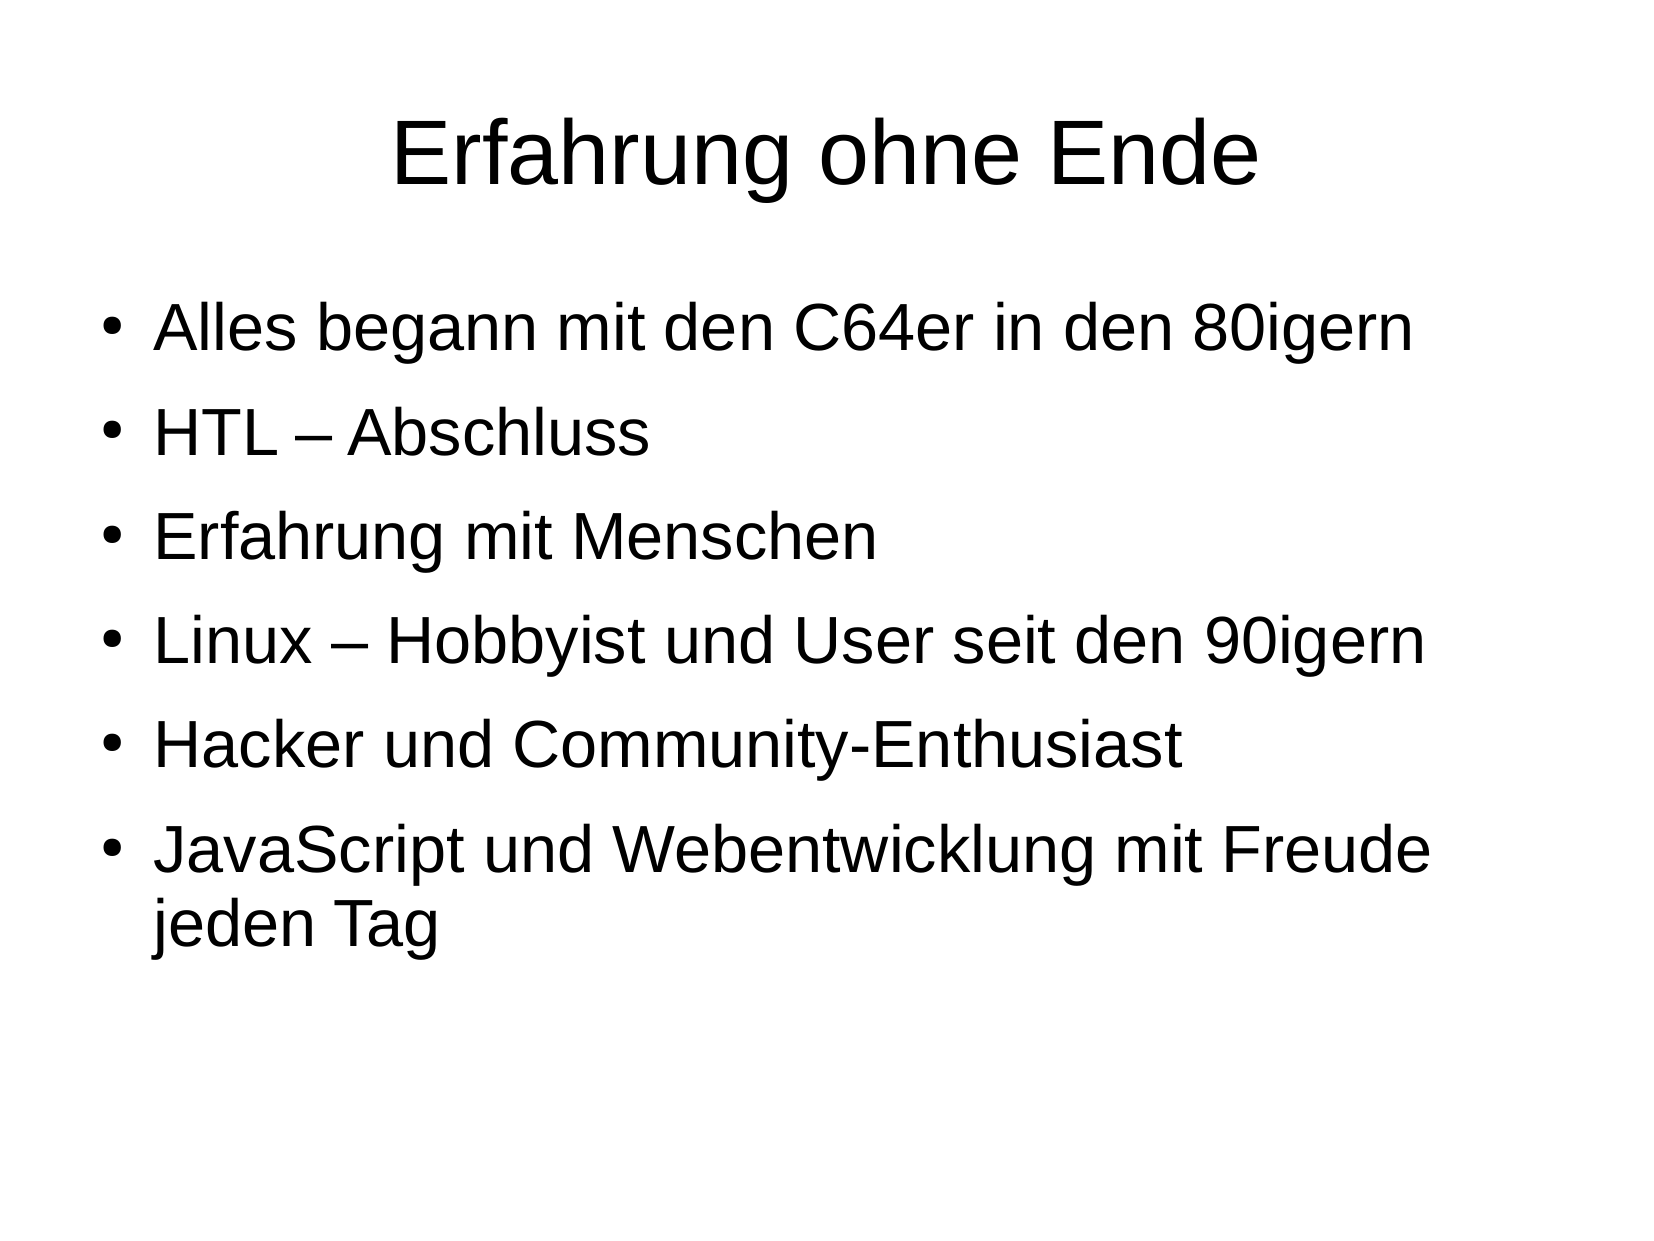

# Erfahrung ohne Ende
Alles begann mit den C64er in den 80igern
HTL – Abschluss
Erfahrung mit Menschen
Linux – Hobbyist und User seit den 90igern
Hacker und Community-Enthusiast
JavaScript und Webentwicklung mit Freude jeden Tag